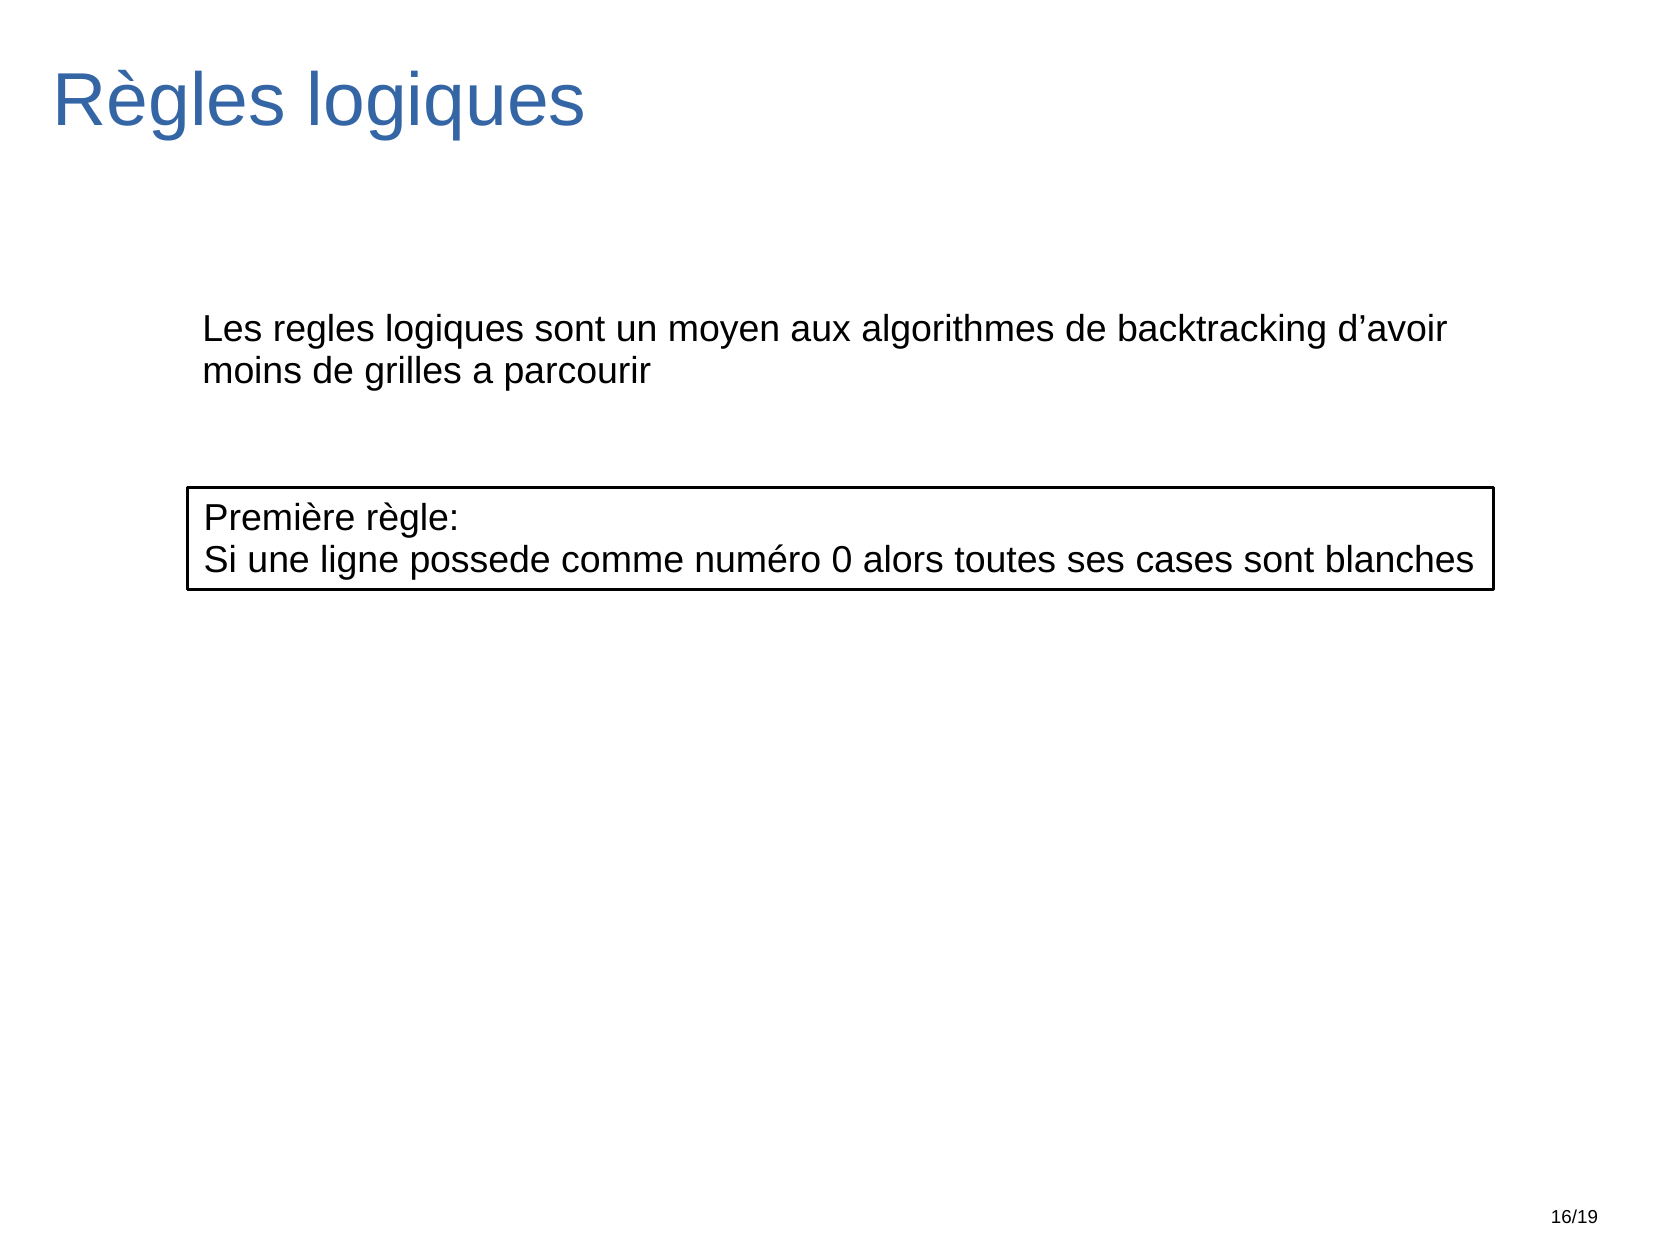

Règles logiques
Les regles logiques sont un moyen aux algorithmes de backtracking d’avoir moins de grilles a parcourir
Première règle:
Si une ligne possede comme numéro 0 alors toutes ses cases sont blanches
16/19